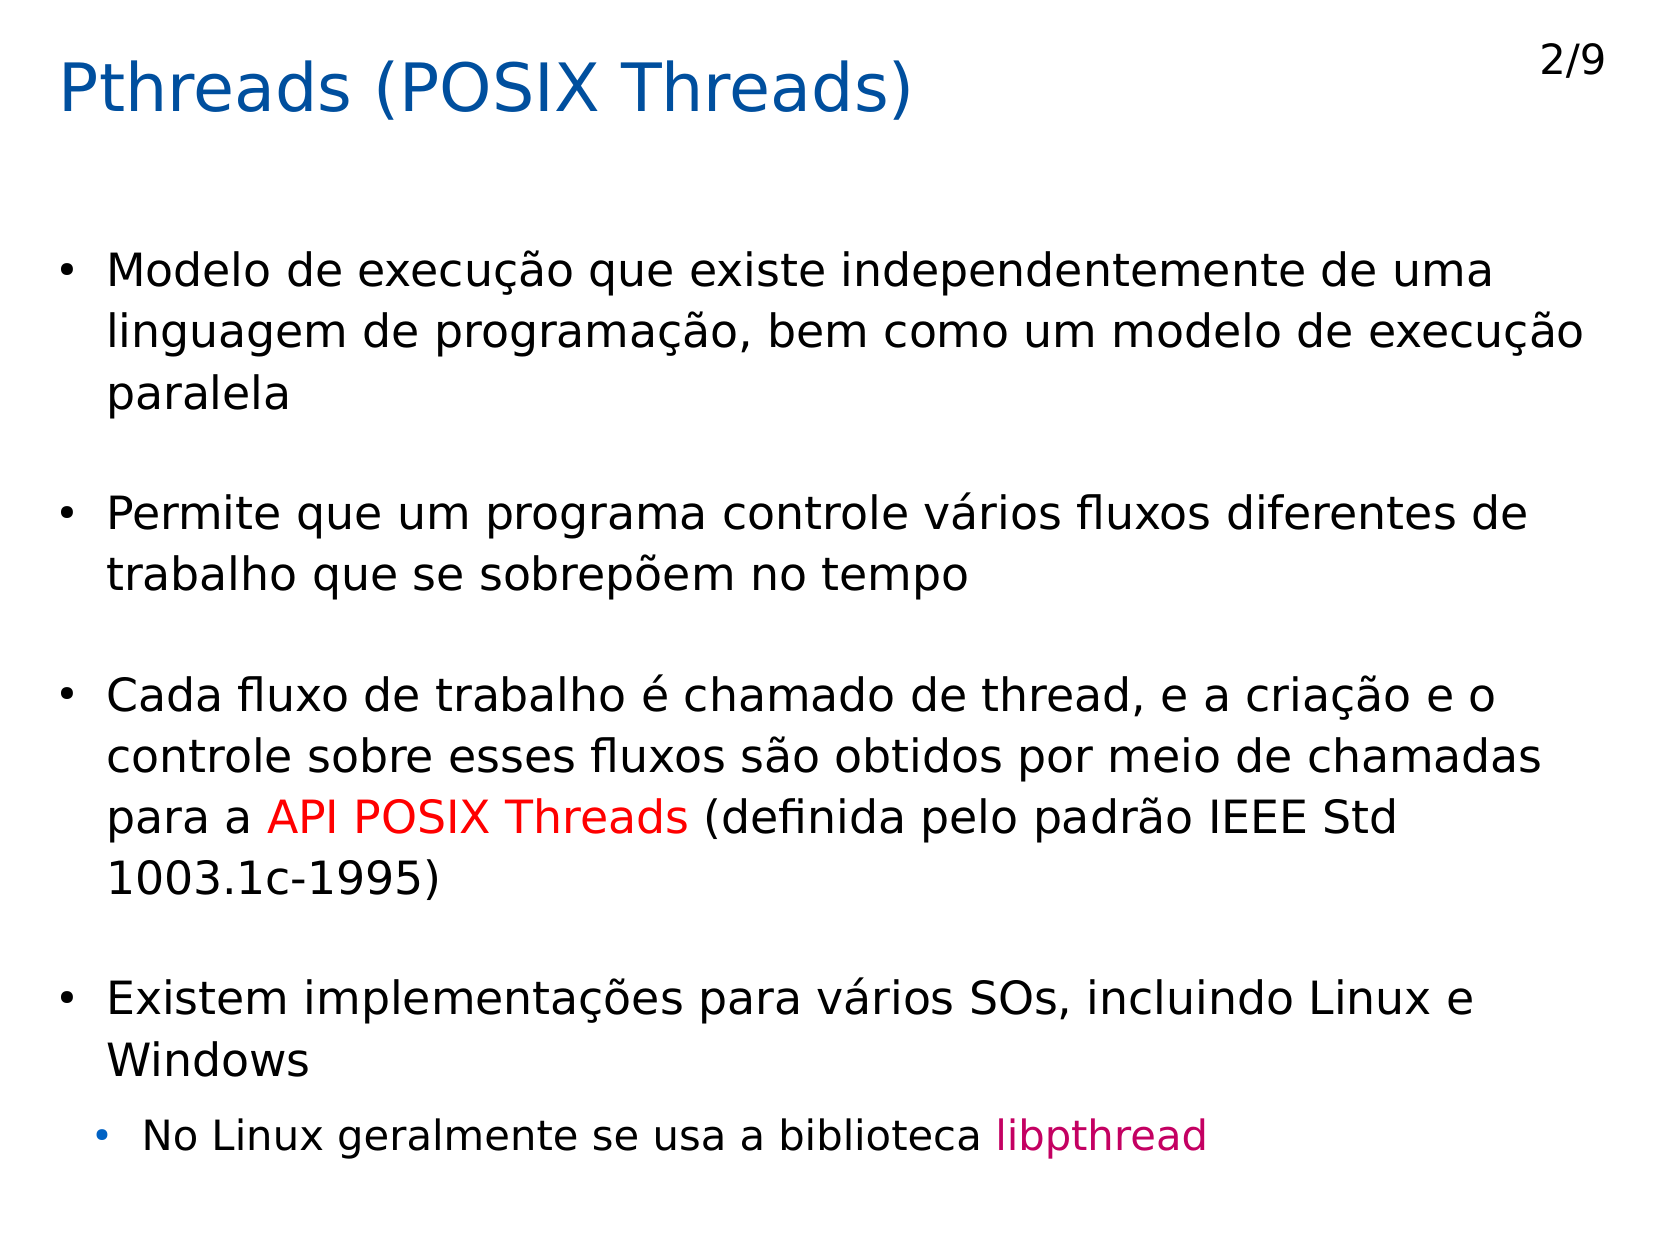

# Pthreads (POSIX Threads)
2
Modelo de execução que existe independentemente de uma linguagem de programação, bem como um modelo de execução paralela
Permite que um programa controle vários fluxos diferentes de trabalho que se sobrepõem no tempo
Cada fluxo de trabalho é chamado de thread, e a criação e o controle sobre esses fluxos são obtidos por meio de chamadas para a API POSIX Threads (definida pelo padrão IEEE Std 1003.1c-1995)
Existem implementações para vários SOs, incluindo Linux e Windows
No Linux geralmente se usa a biblioteca libpthread